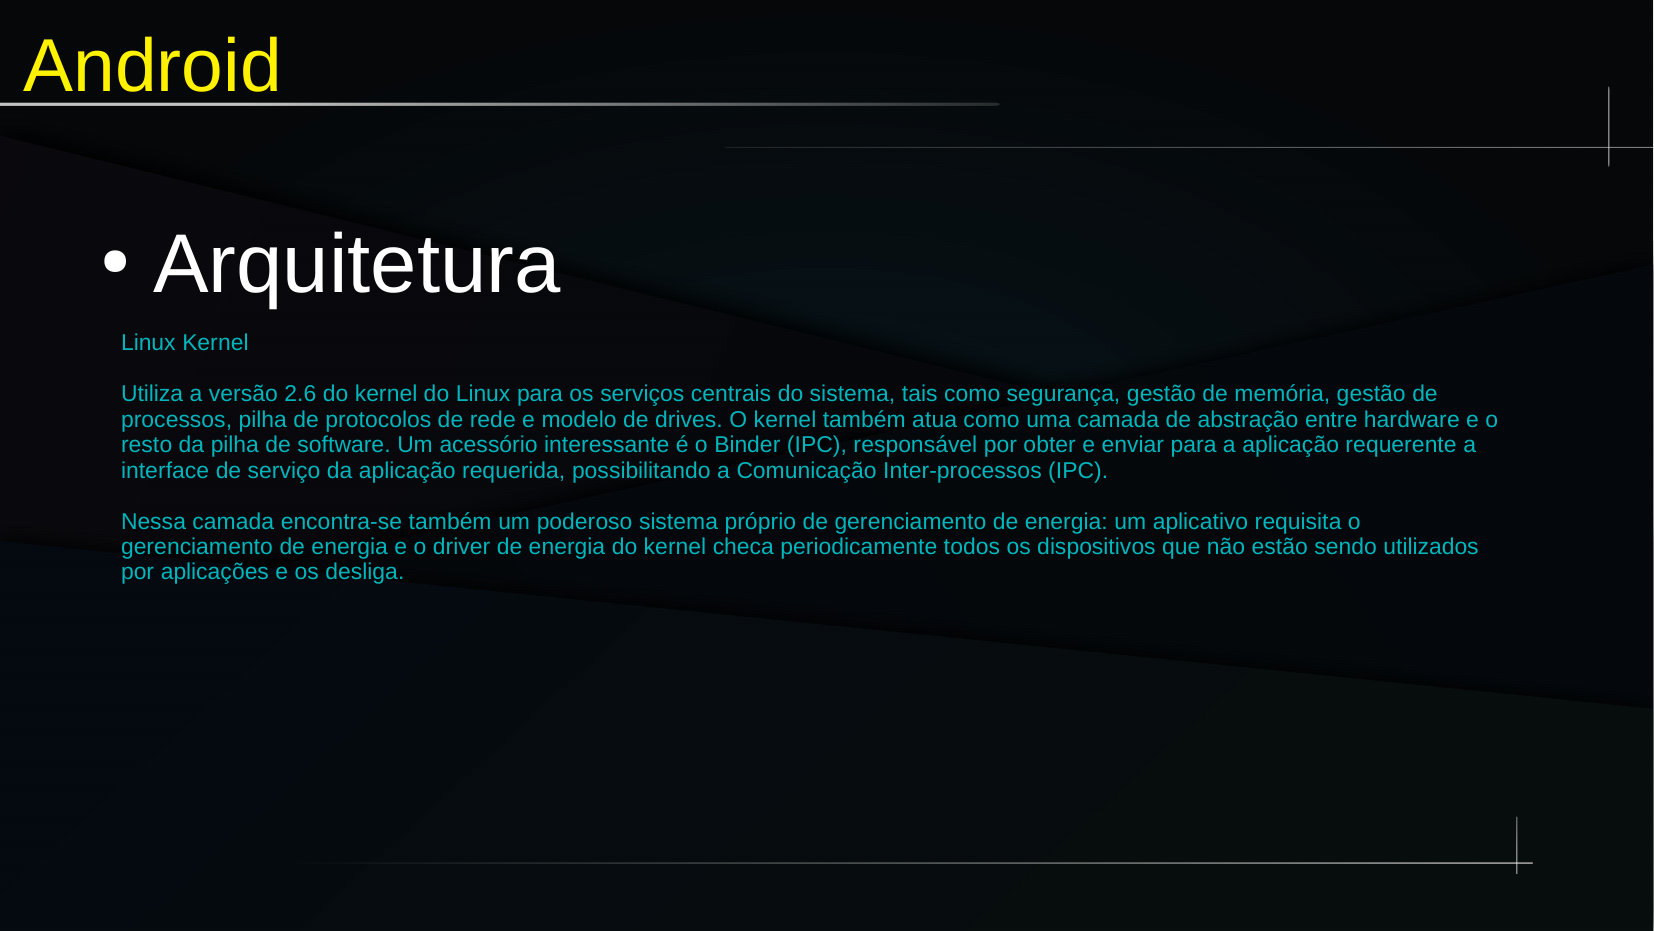

# Android
Arquitetura
Linux Kernel
Utiliza a versão 2.6 do kernel do Linux para os serviços centrais do sistema, tais como segurança, gestão de memória, gestão de processos, pilha de protocolos de rede e modelo de drives. O kernel também atua como uma camada de abstração entre hardware e o resto da pilha de software. Um acessório interessante é o Binder (IPC), responsável por obter e enviar para a aplicação requerente a interface de serviço da aplicação requerida, possibilitando a Comunicação Inter-processos (IPC).
Nessa camada encontra-se também um poderoso sistema próprio de gerenciamento de energia: um aplicativo requisita o gerenciamento de energia e o driver de energia do kernel checa periodicamente todos os dispositivos que não estão sendo utilizados por aplicações e os desliga.